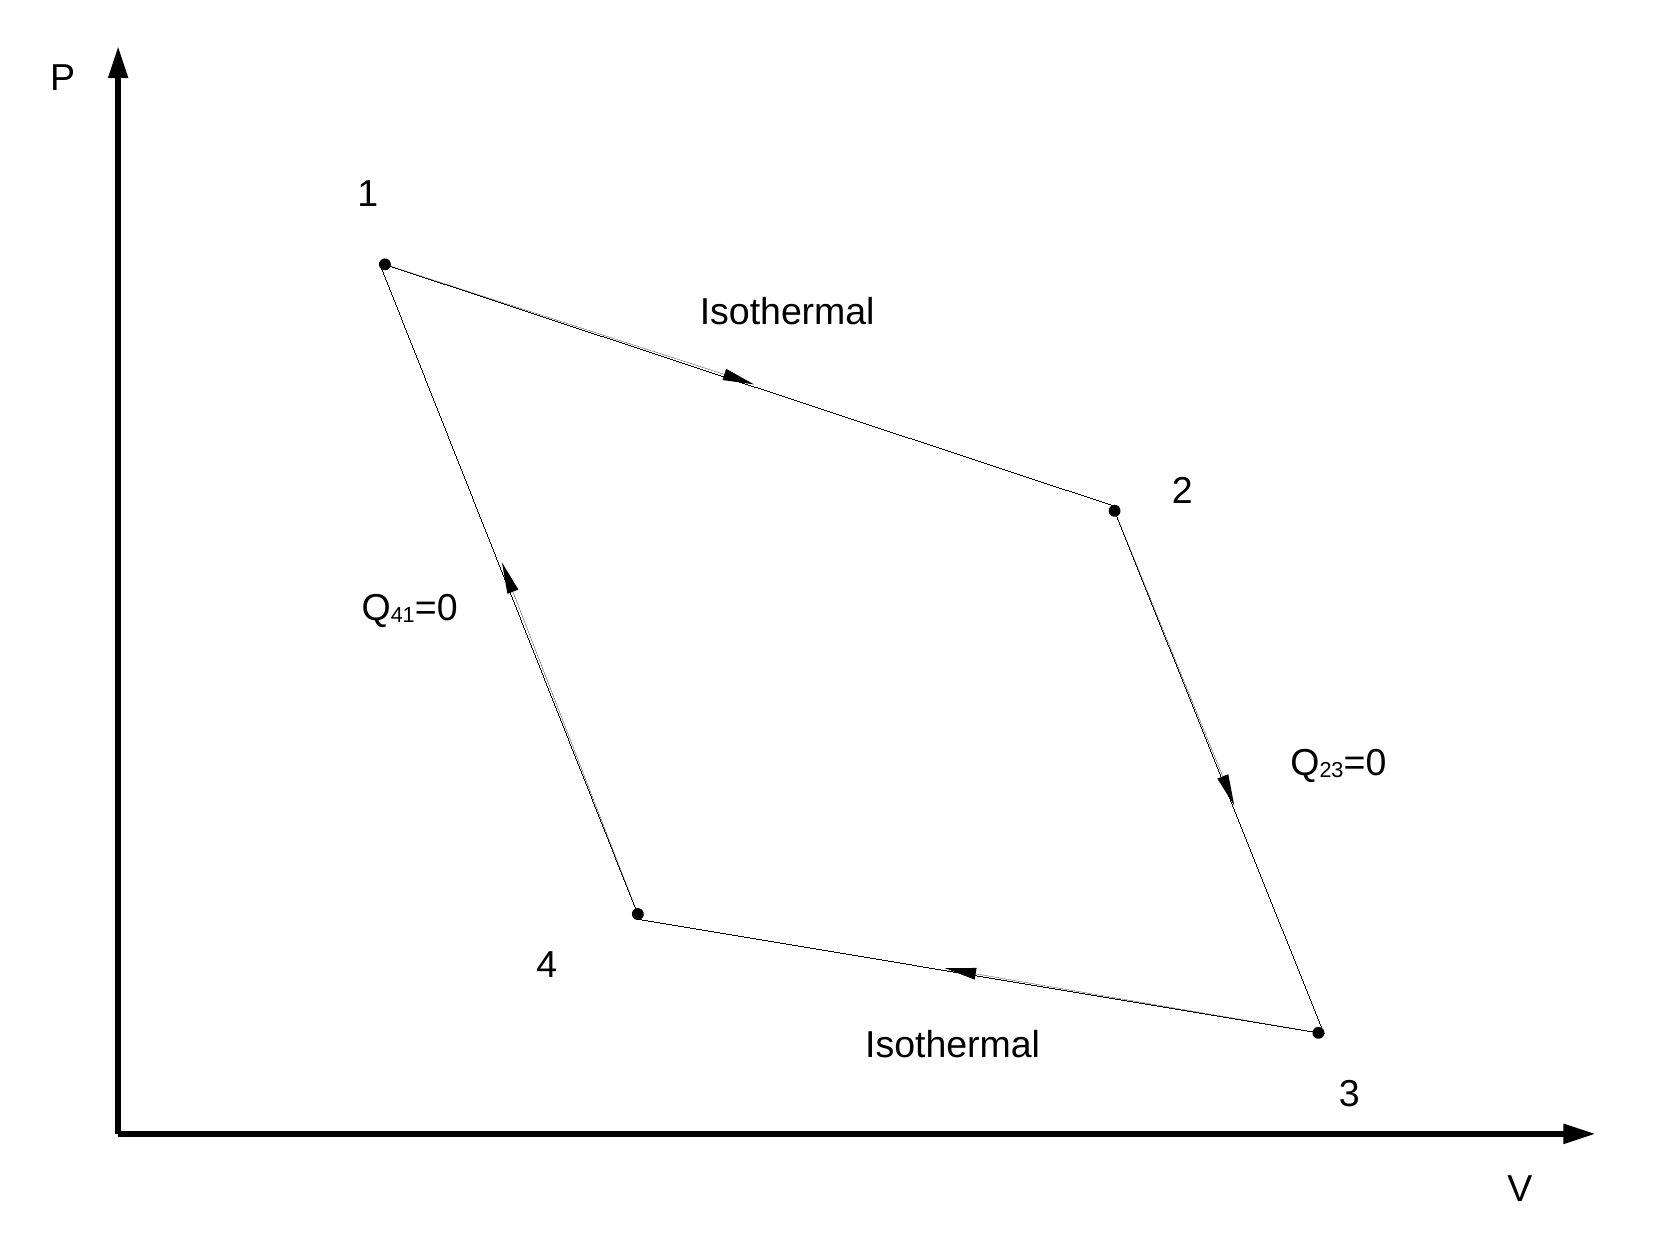

P
1
Isothermal
2
Q41=0
Q23=0
4
Isothermal
3
V